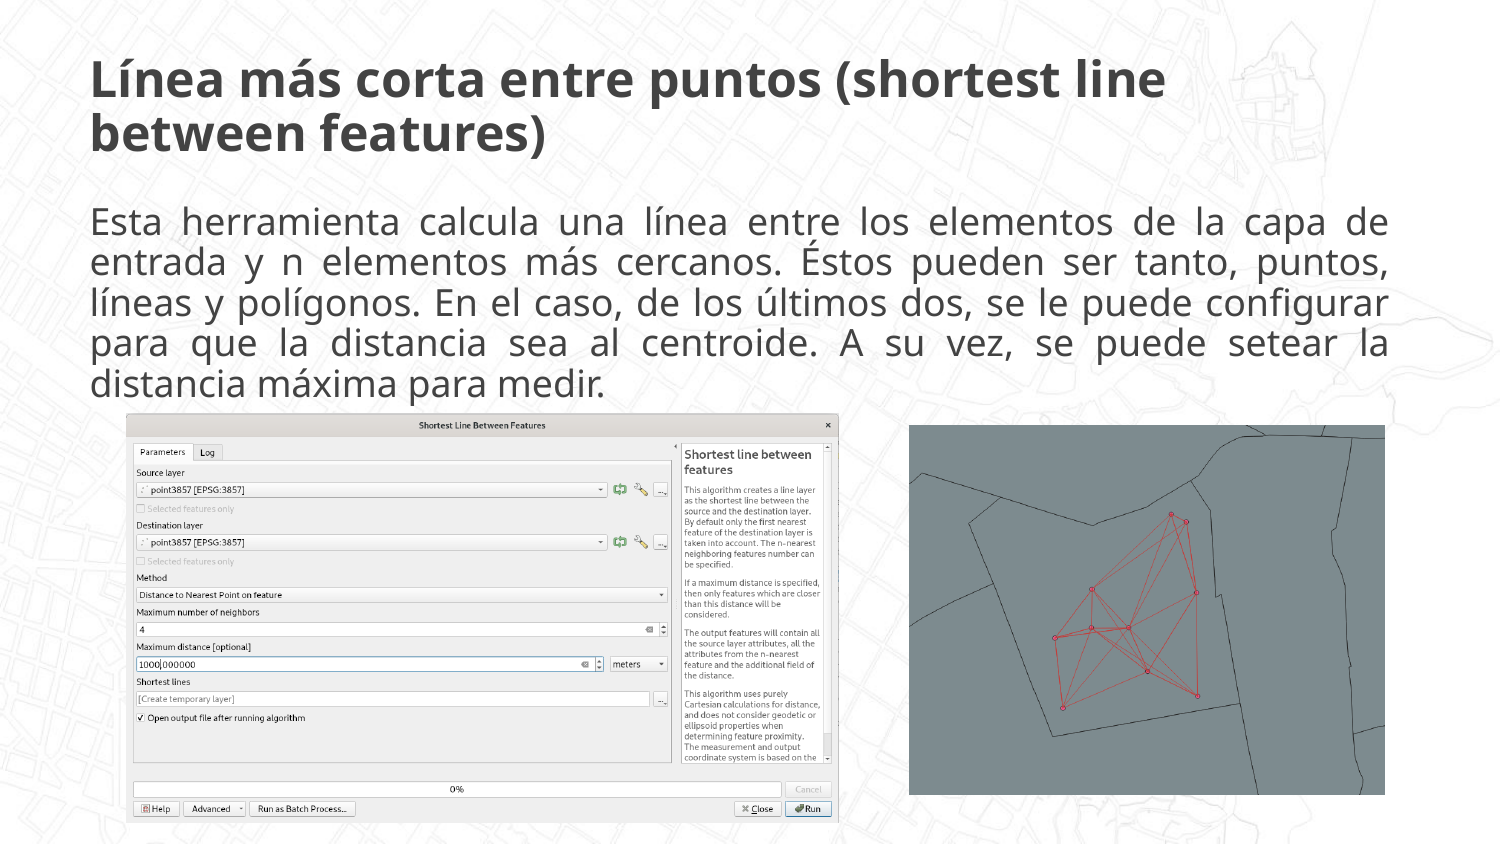

Línea más corta entre puntos (shortest line between features)
Esta herramienta calcula una línea entre los elementos de la capa de entrada y n elementos más cercanos. Éstos pueden ser tanto, puntos, líneas y polígonos. En el caso, de los últimos dos, se le puede configurar para que la distancia sea al centroide. A su vez, se puede setear la distancia máxima para medir.